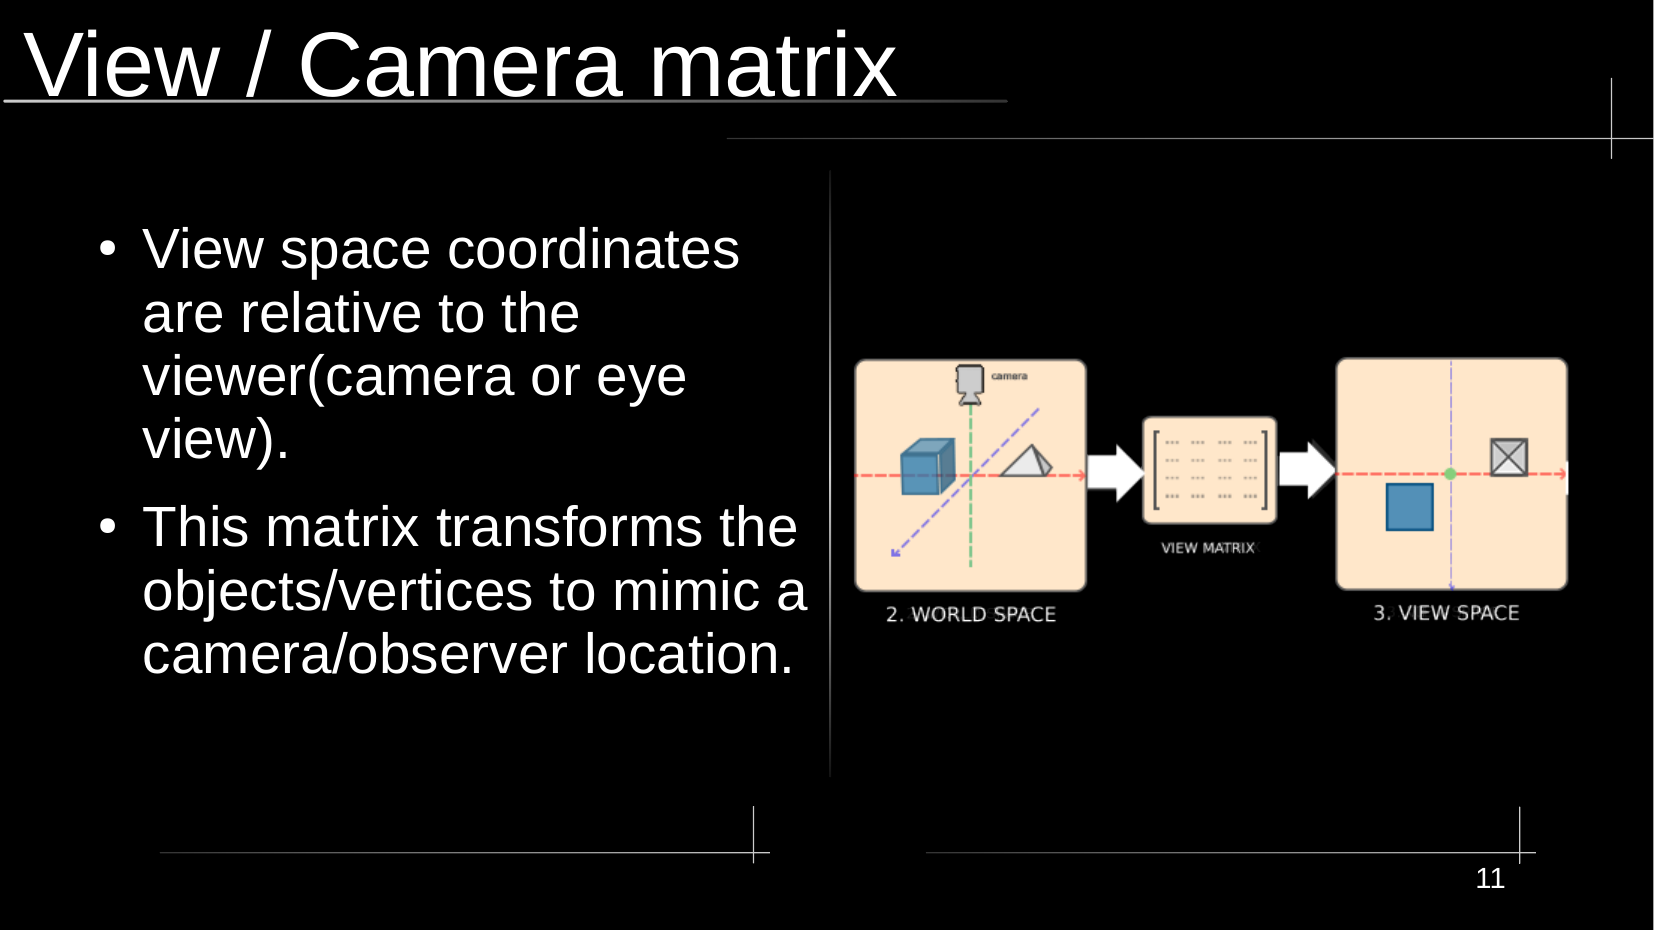

# View / Camera matrix
View space coordinates are relative to the viewer(camera or eye view).
This matrix transforms the objects/vertices to mimic a camera/observer location.
11